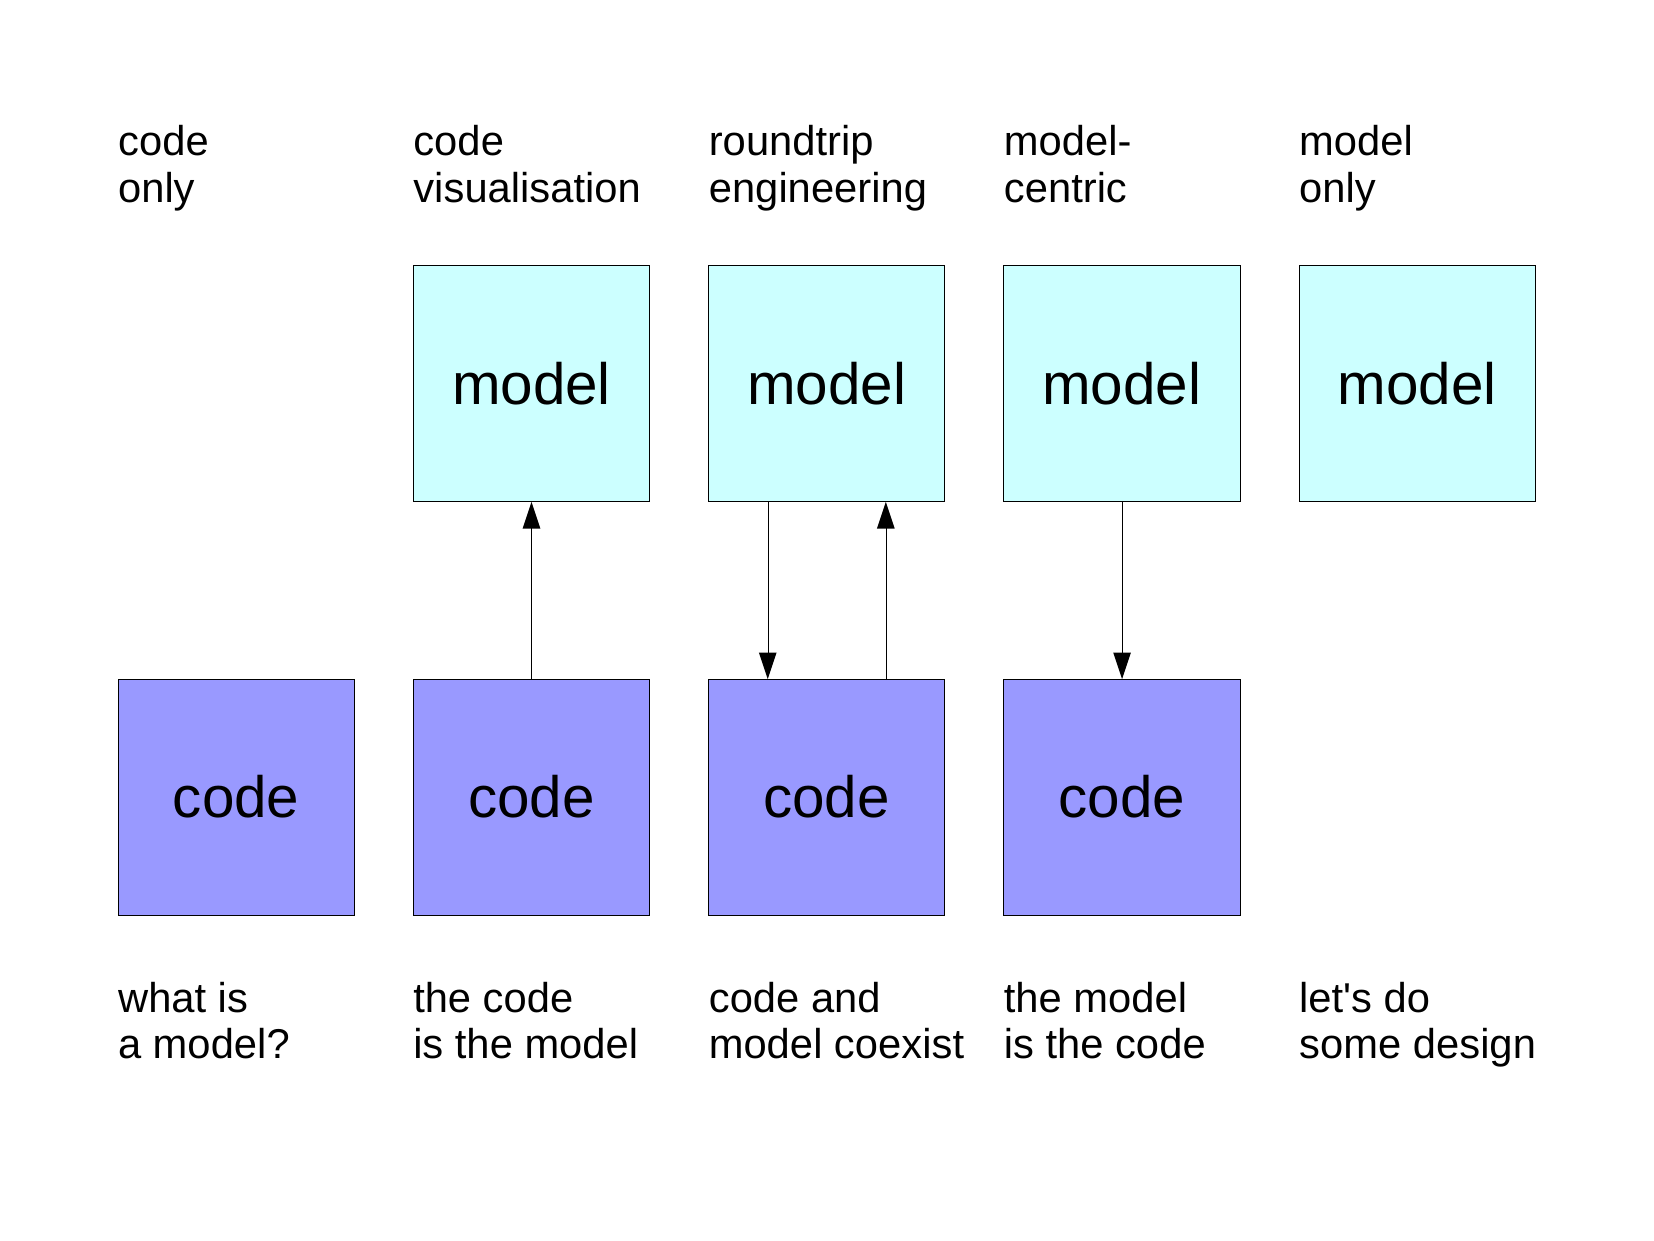

code
only
code
what is
a model?
code
visualisation
model
code
the code
is the model
roundtrip
engineering
model
code
code and
model coexist
model-
centric
model
code
the model
is the code
model
only
model
let's do
some design